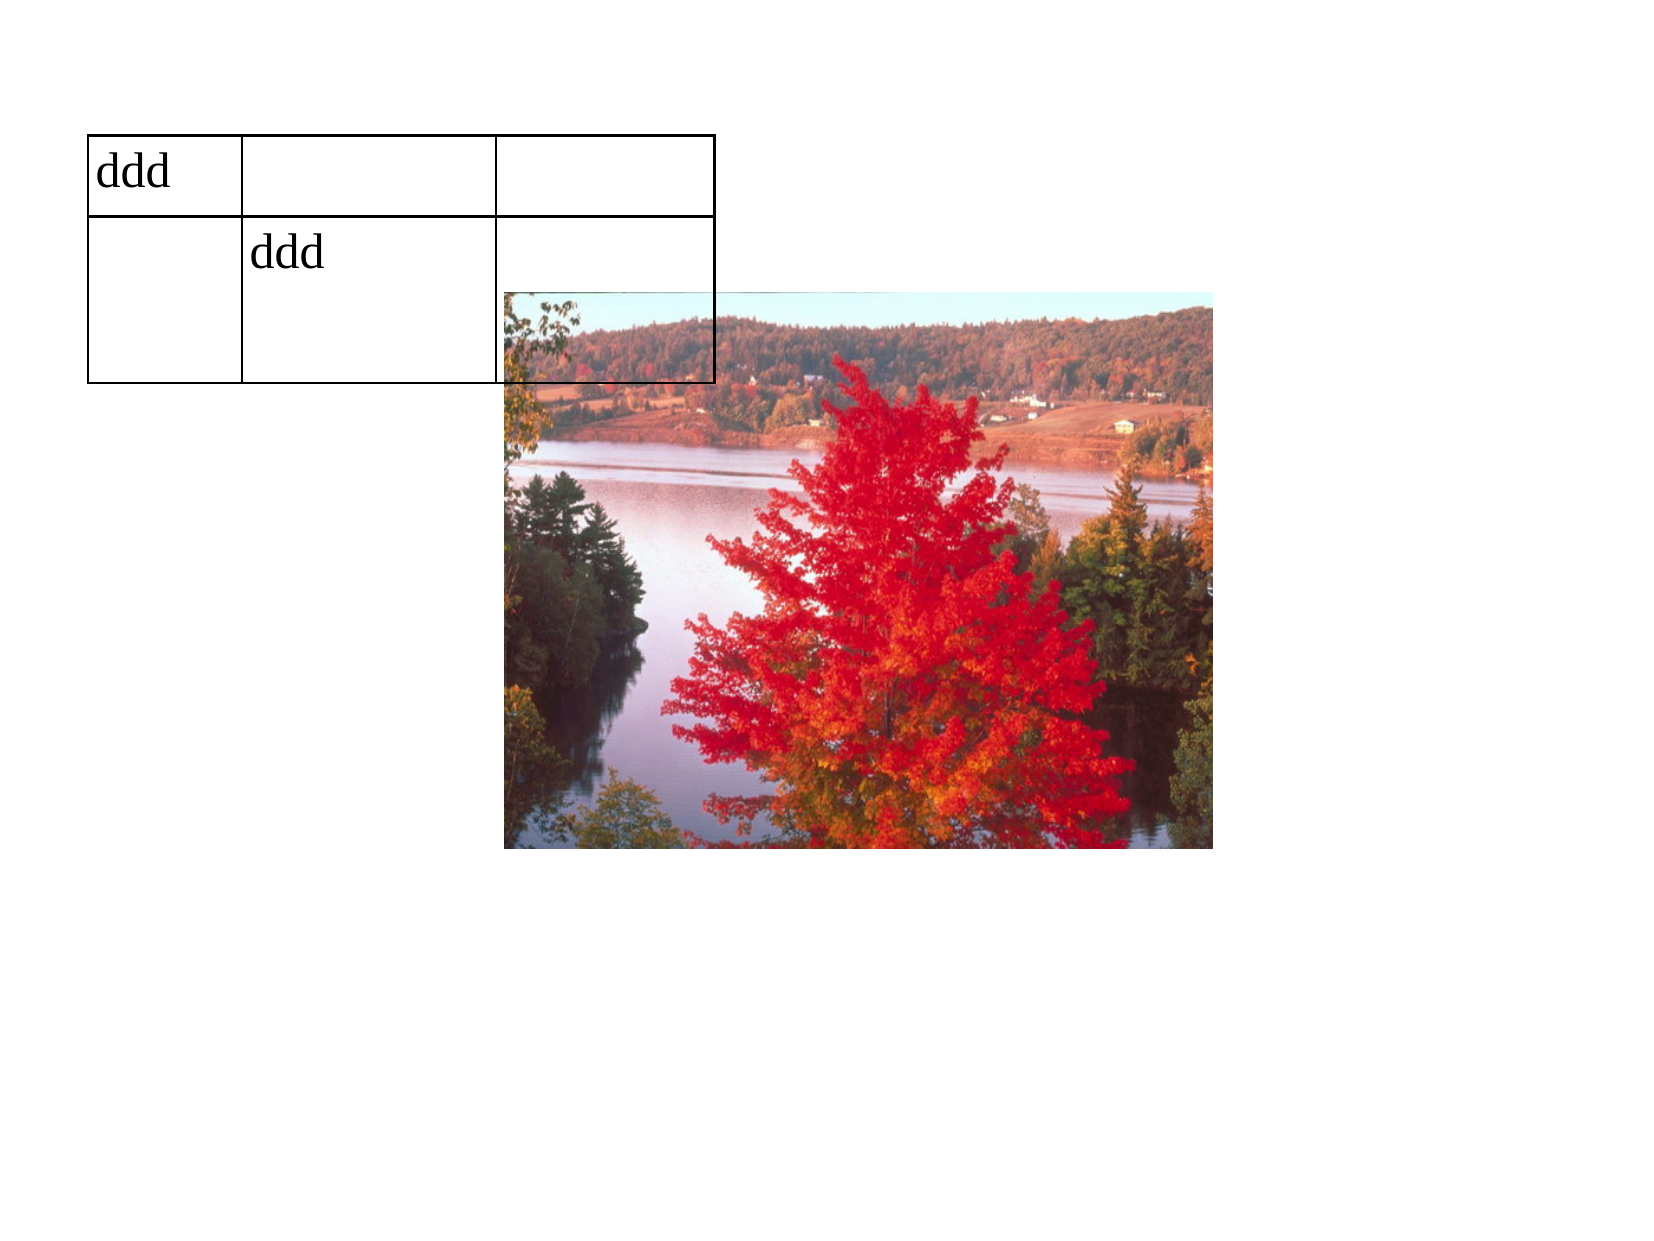

| ddd | | |
| --- | --- | --- |
| | ddd | |
#